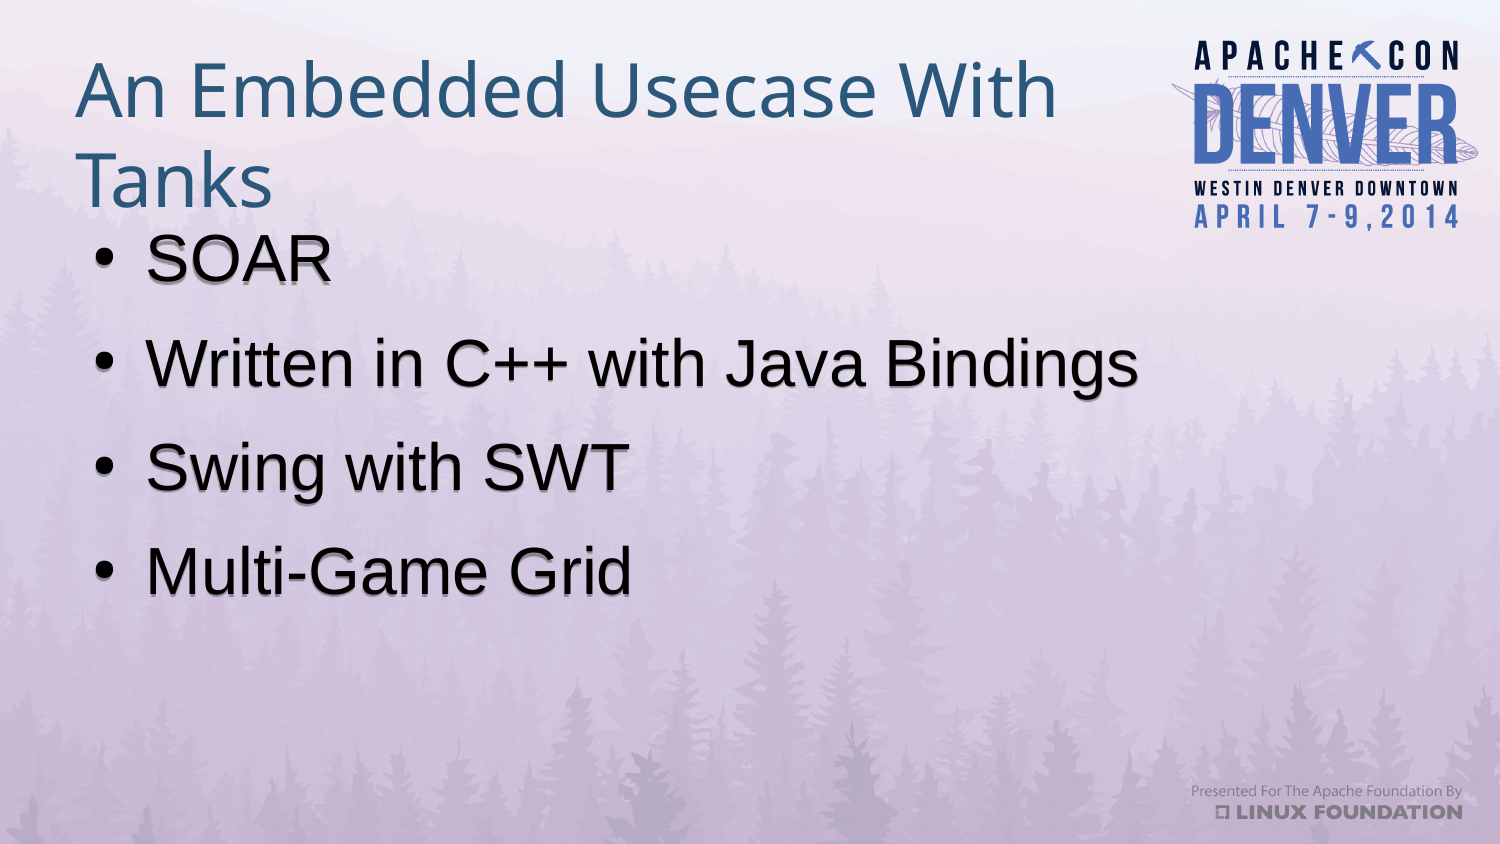

An Embedded Usecase With Tanks
# SOAR
Written in C++ with Java Bindings
Swing with SWT
Multi-Game Grid